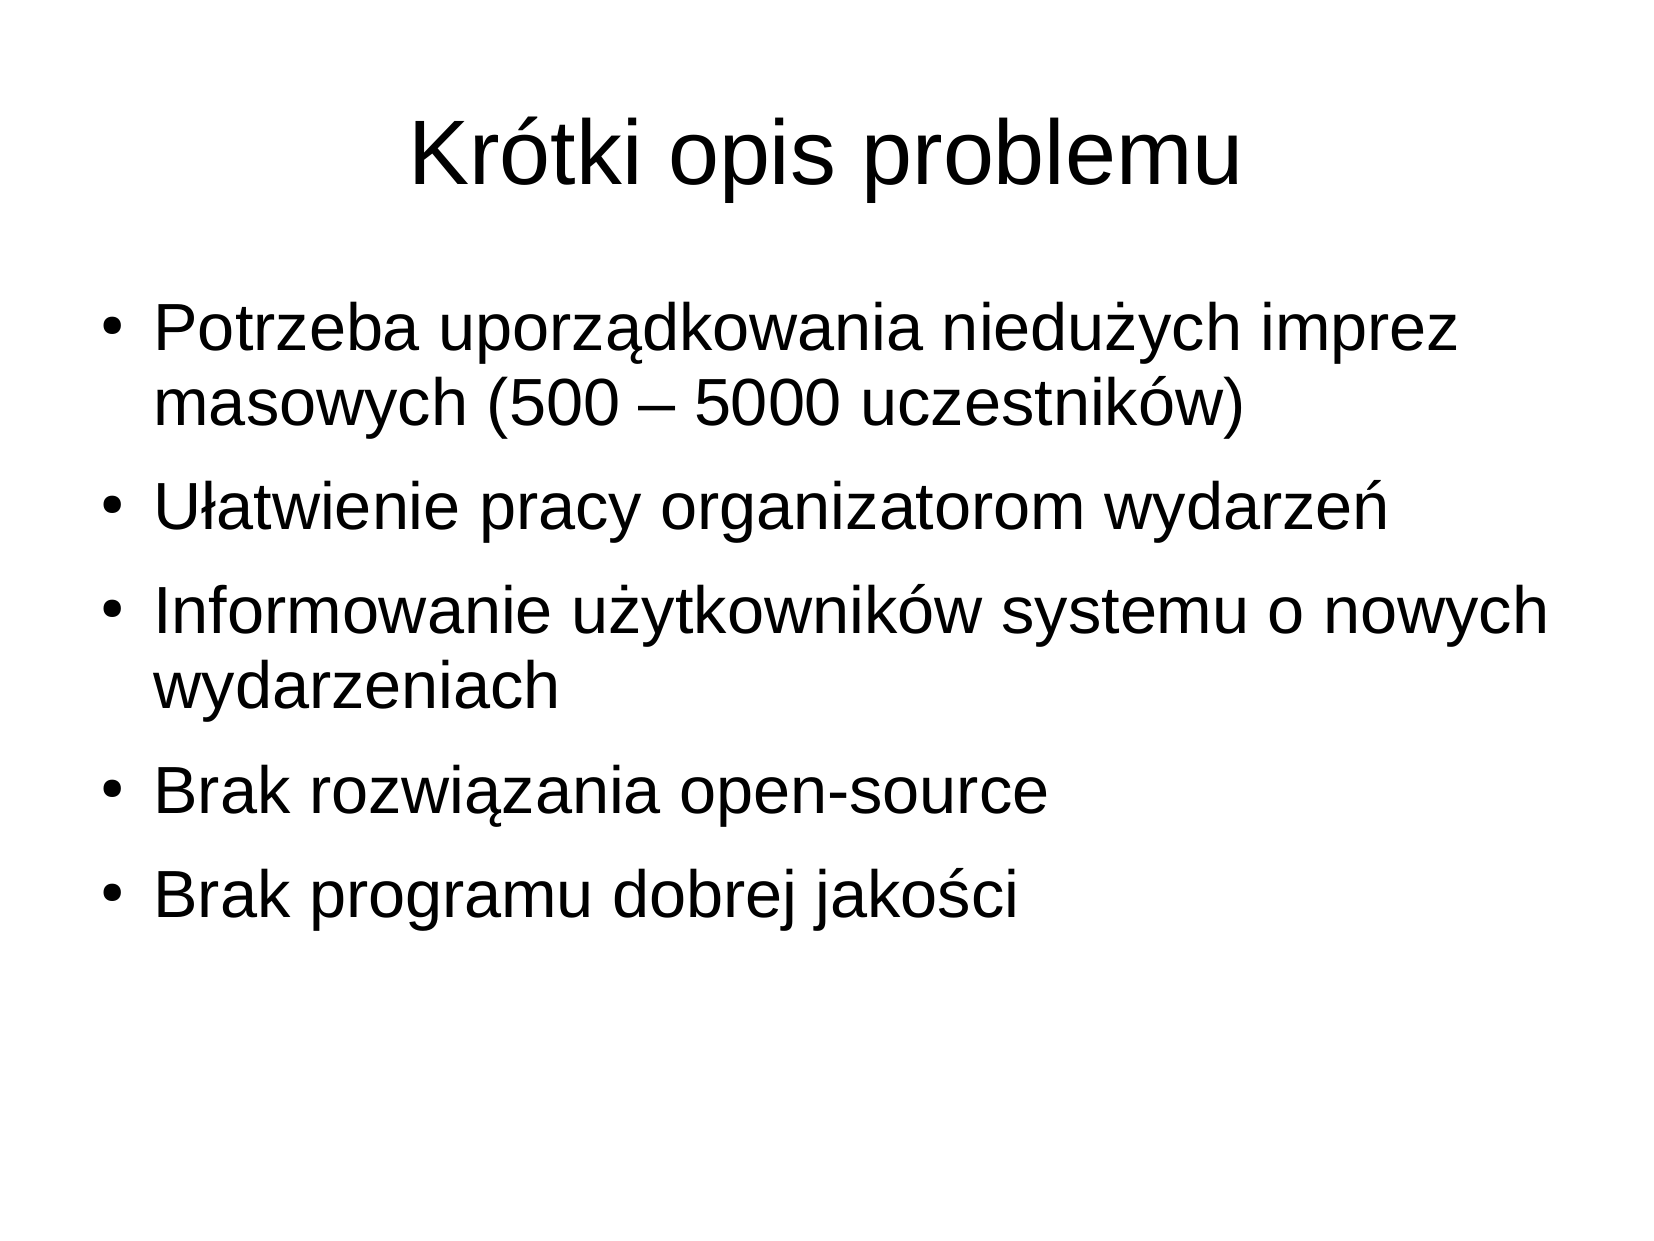

# Krótki opis problemu
Potrzeba uporządkowania niedużych imprez masowych (500 – 5000 uczestników)
Ułatwienie pracy organizatorom wydarzeń
Informowanie użytkowników systemu o nowych wydarzeniach
Brak rozwiązania open-source
Brak programu dobrej jakości